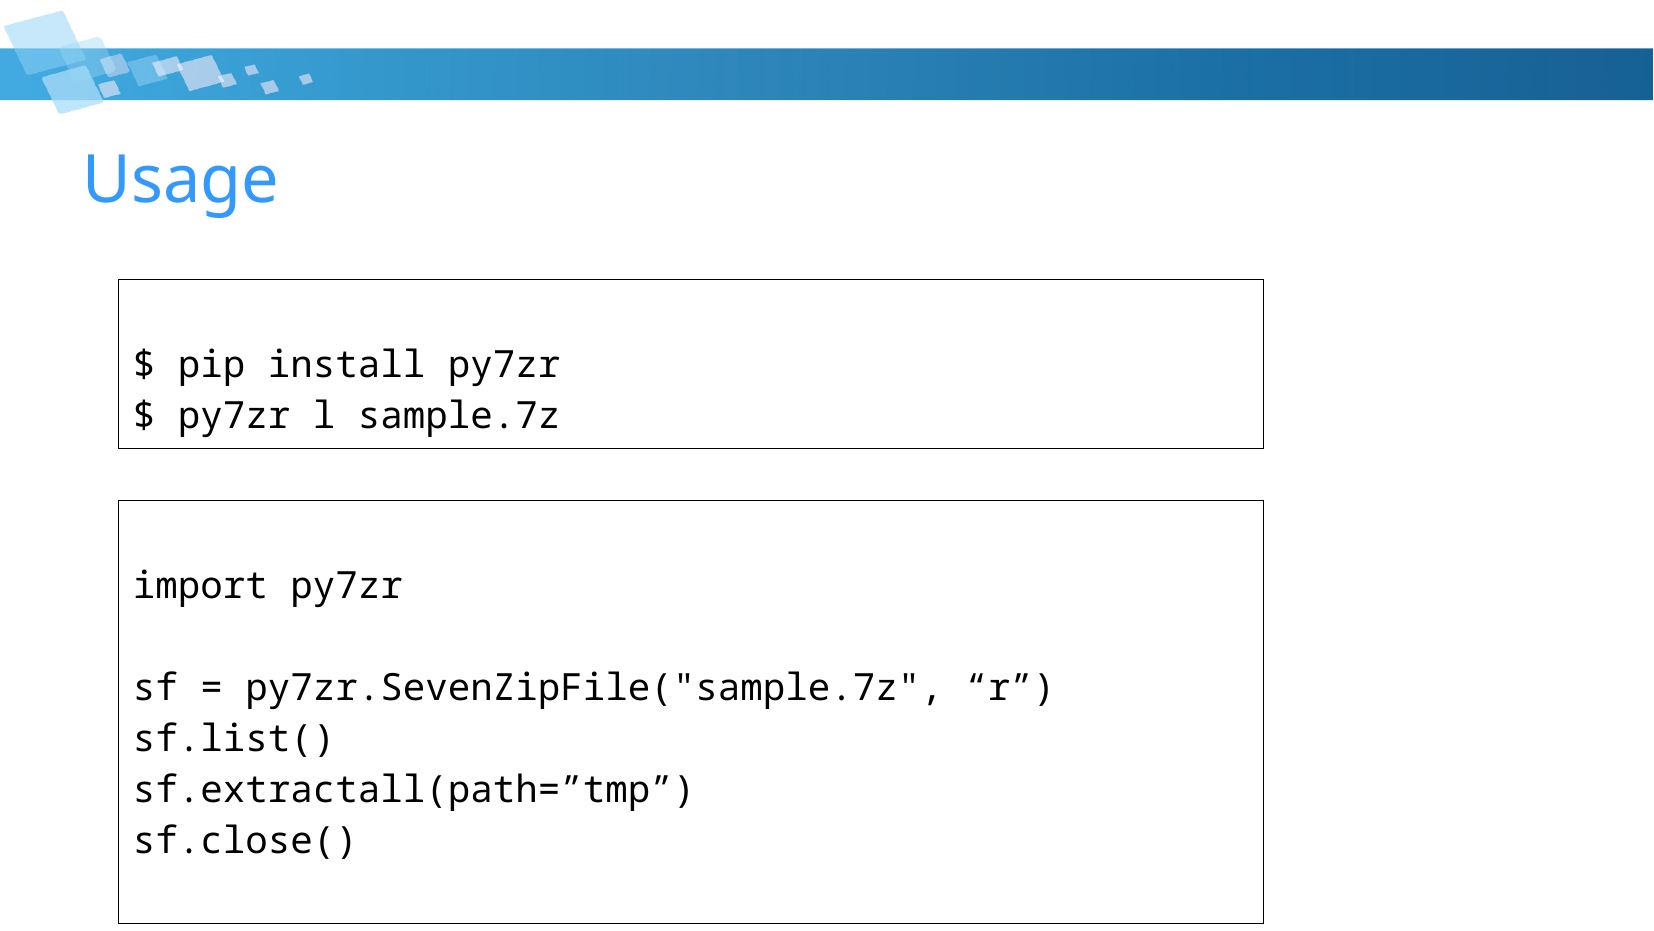

# Usage
$ pip install py7zr
$ py7zr l sample.7z
import py7zr
sf = py7zr.SevenZipFile("sample.7z", “r”)
sf.list()
sf.extractall(path=”tmp”)
sf.close()